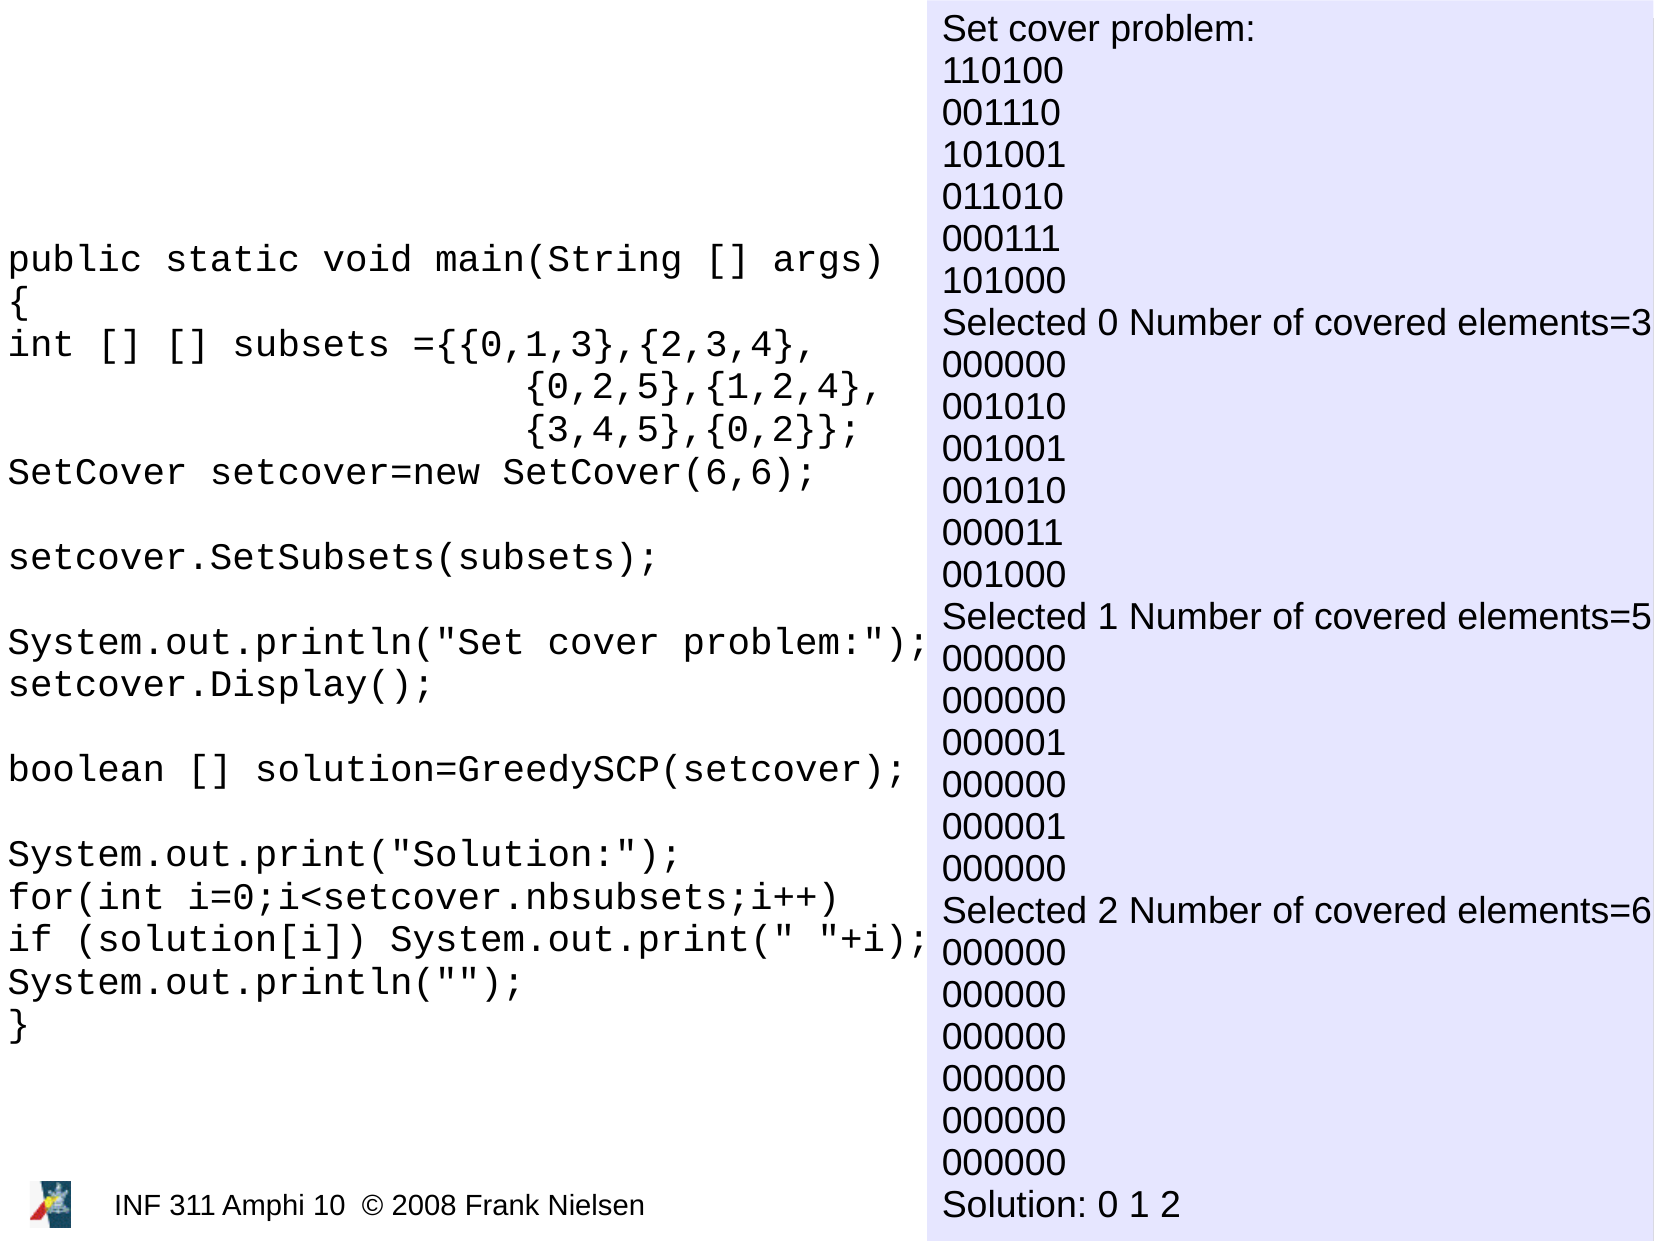

Set cover problem:
110100
001110
101001
011010
000111
101000
Selected 0 Number of covered elements=3
000000
001010
001001
001010
000011
001000
Selected 1 Number of covered elements=5
000000
000000
000001
000000
000001
000000
Selected 2 Number of covered elements=6
000000
000000
000000
000000
000000
000000
Solution: 0 1 2
	public static void main(String [] args)
	{
	int [] [] subsets ={{0,1,3},{2,3,4},
								{0,2,5},{1,2,4},
								{3,4,5},{0,2}};
	SetCover setcover=new SetCover(6,6);
	setcover.SetSubsets(subsets);
	System.out.println("Set cover problem:");
	setcover.Display();
	boolean [] solution=GreedySCP(setcover);
	System.out.print("Solution:");
	for(int i=0;i<setcover.nbsubsets;i++)
	if (solution[i]) System.out.print(" "+i);
	System.out.println("");
	}